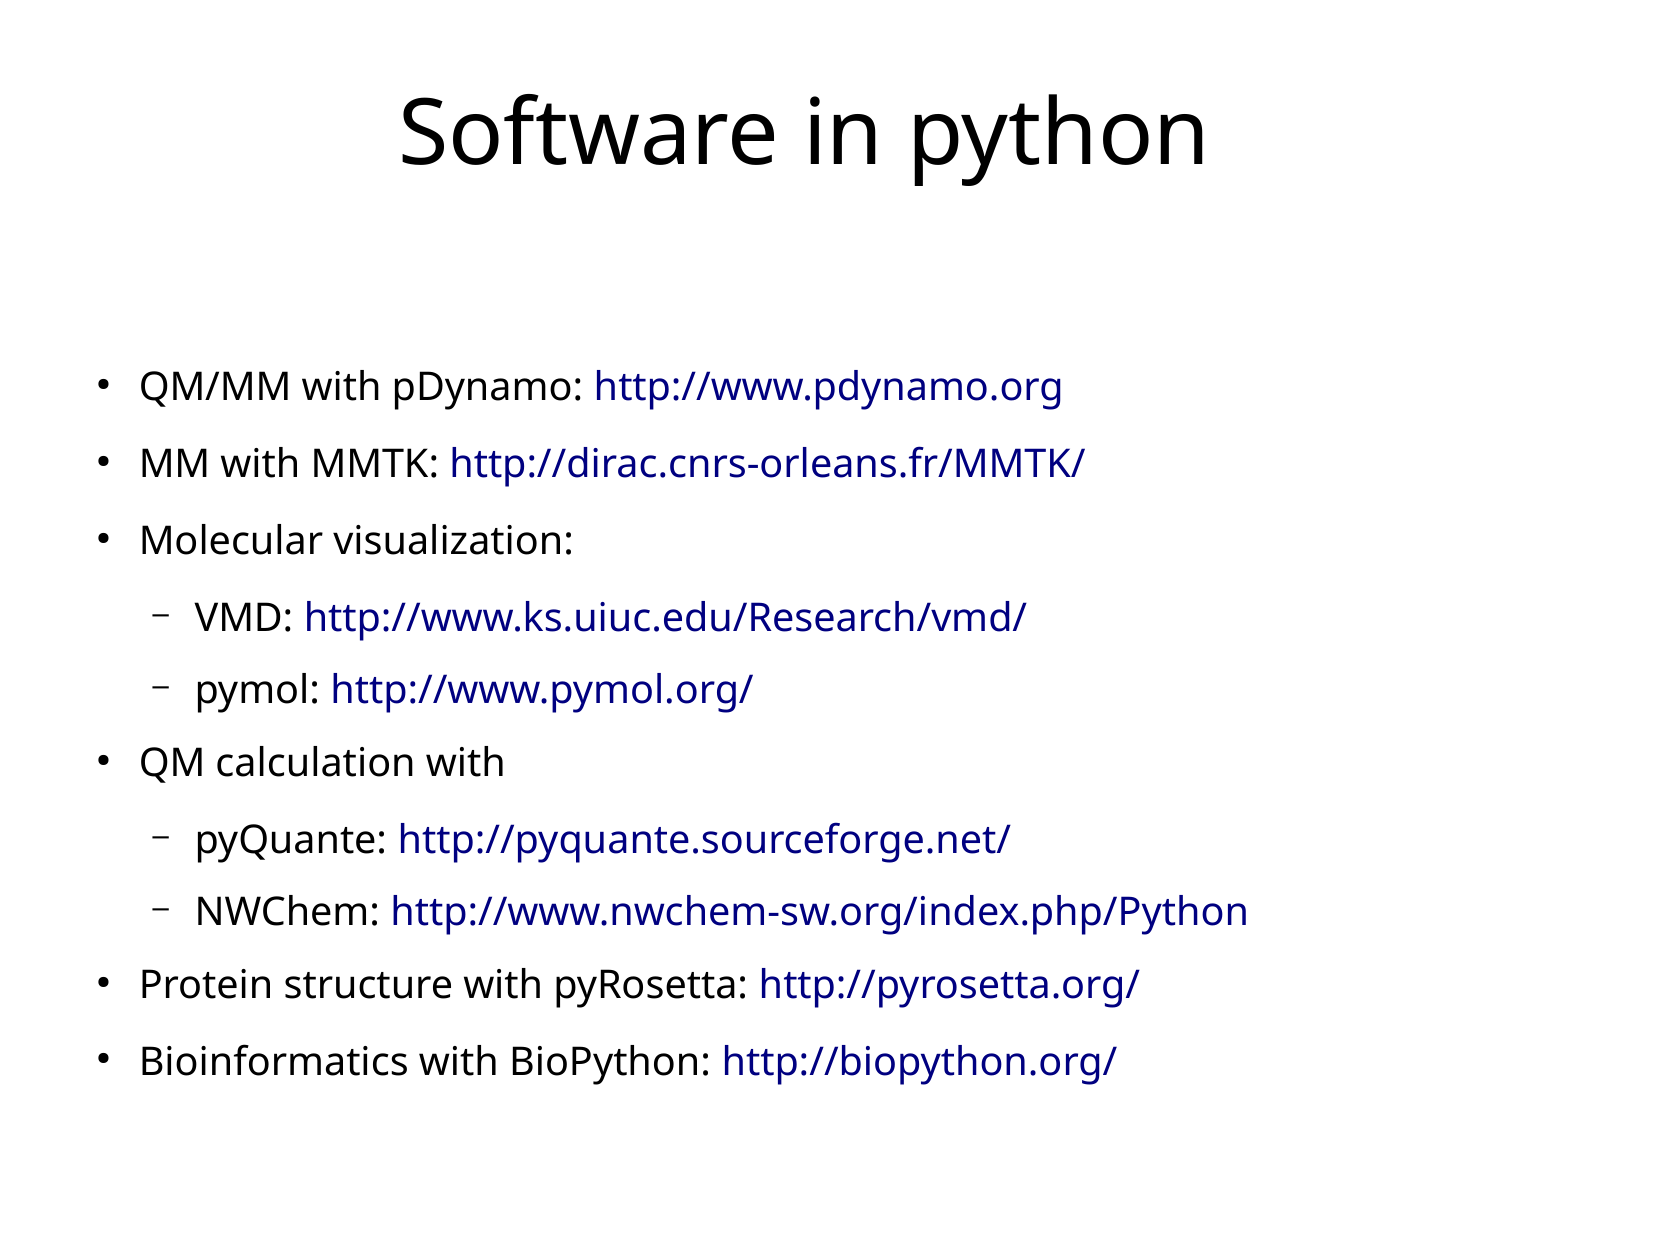

# Software in python
QM/MM with pDynamo: http://www.pdynamo.org
MM with MMTK: http://dirac.cnrs-orleans.fr/MMTK/
Molecular visualization:
VMD: http://www.ks.uiuc.edu/Research/vmd/
pymol: http://www.pymol.org/
QM calculation with
pyQuante: http://pyquante.sourceforge.net/
NWChem: http://www.nwchem-sw.org/index.php/Python
Protein structure with pyRosetta: http://pyrosetta.org/
Bioinformatics with BioPython: http://biopython.org/